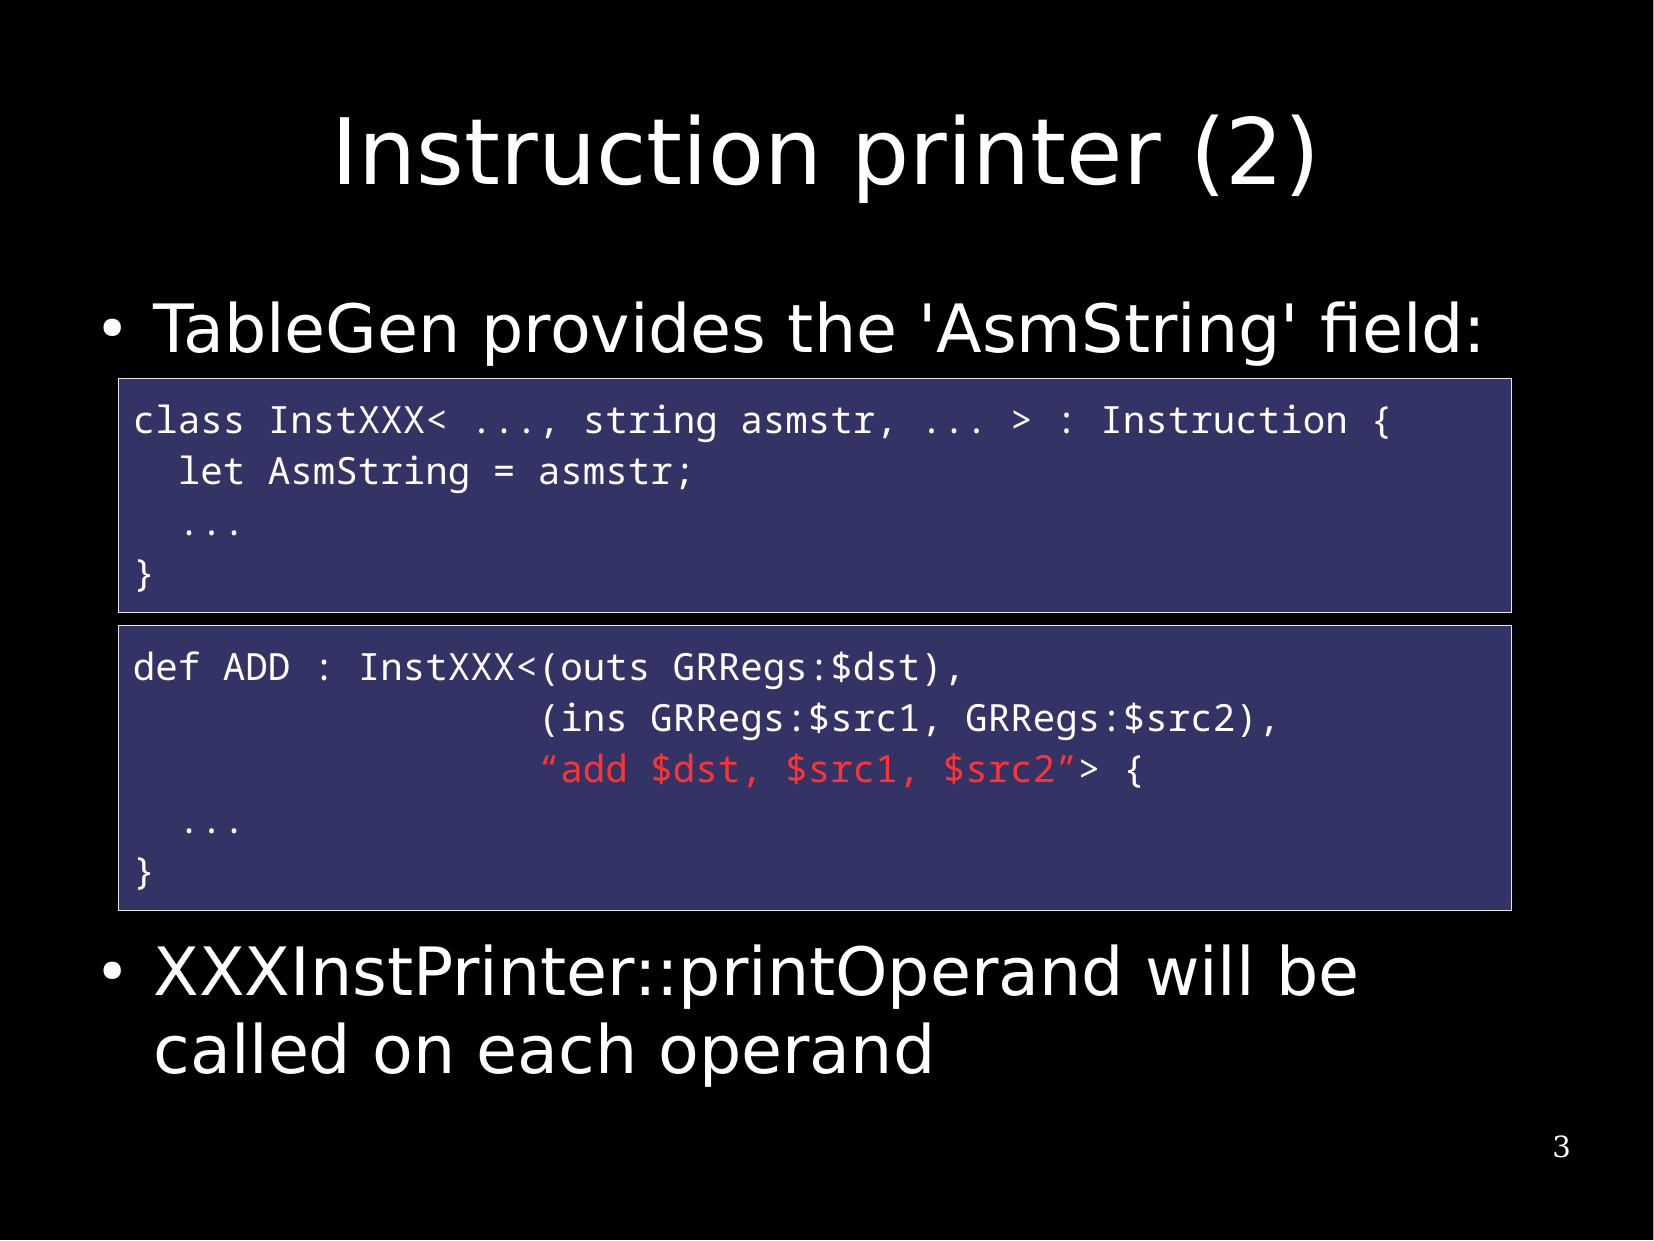

# Instruction printer (2)
TableGen provides the 'AsmString' field:
XXXInstPrinter::printOperand will be called on each operand
class InstXXX< ..., string asmstr, ... > : Instruction {
 let AsmString = asmstr;
 ...
}
def ADD : InstXXX<(outs GRRegs:$dst),
 (ins GRRegs:$src1, GRRegs:$src2),
 “add $dst, $src1, $src2”> {
 ...
}
3